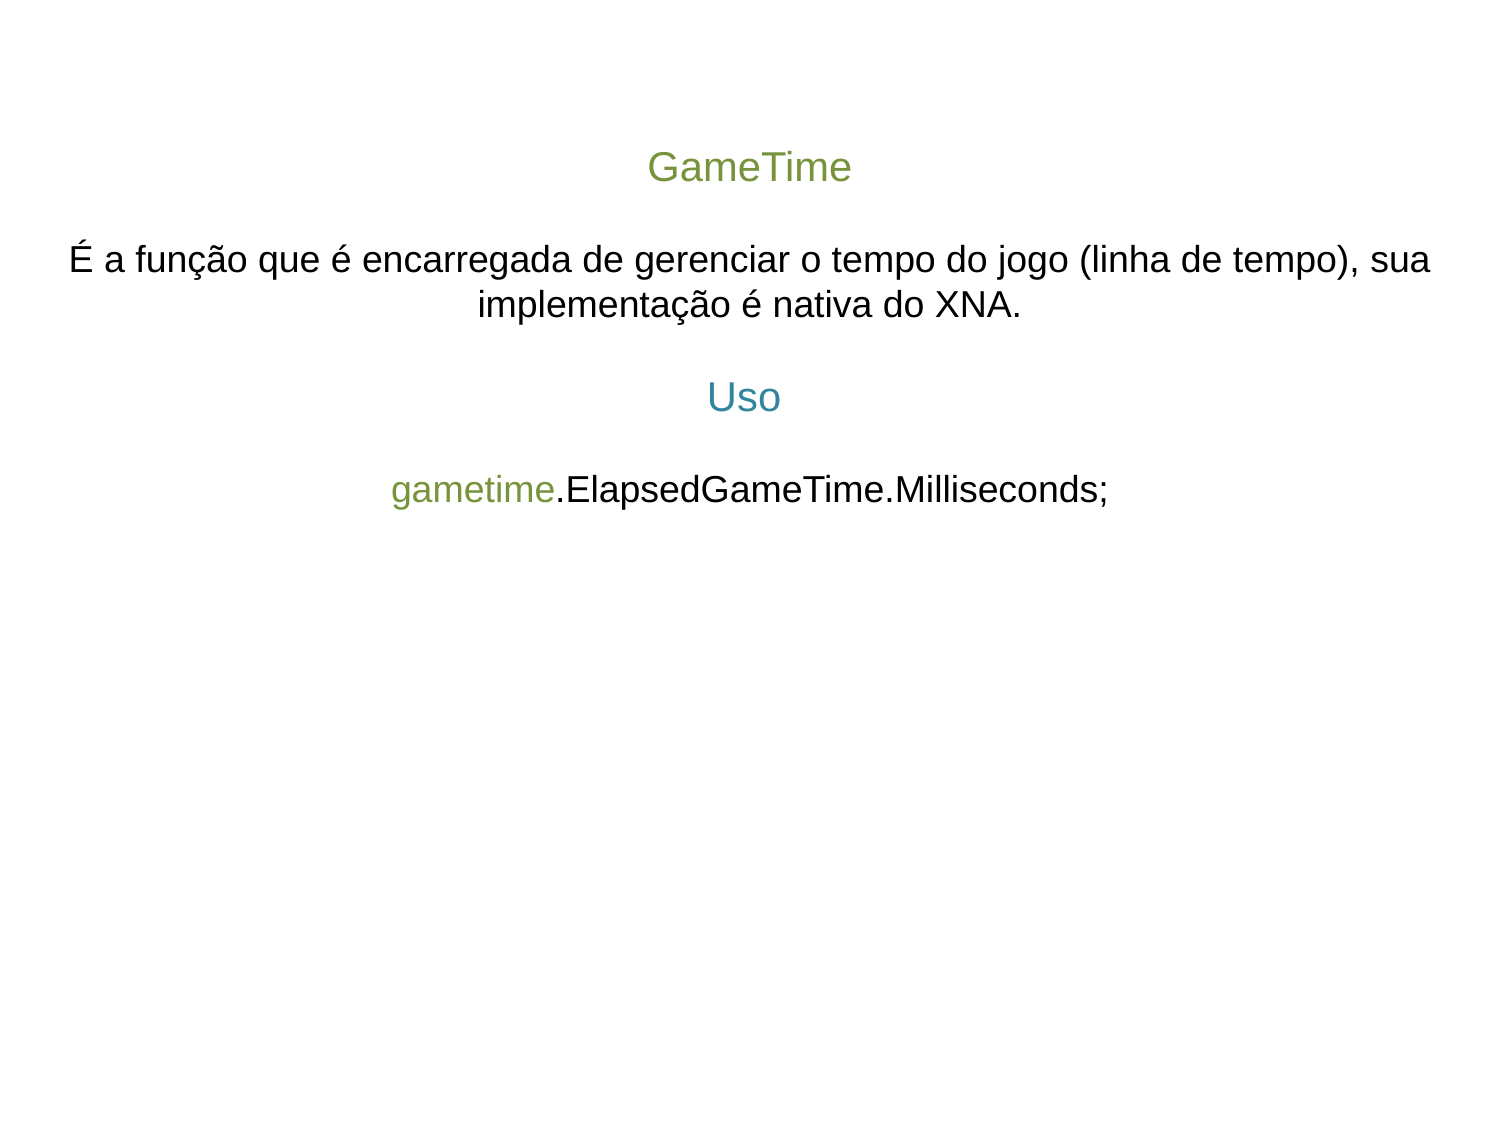

GameTime
É a função que é encarregada de gerenciar o tempo do jogo (linha de tempo), sua implementação é nativa do XNA.
Uso
gametime.ElapsedGameTime.Milliseconds;